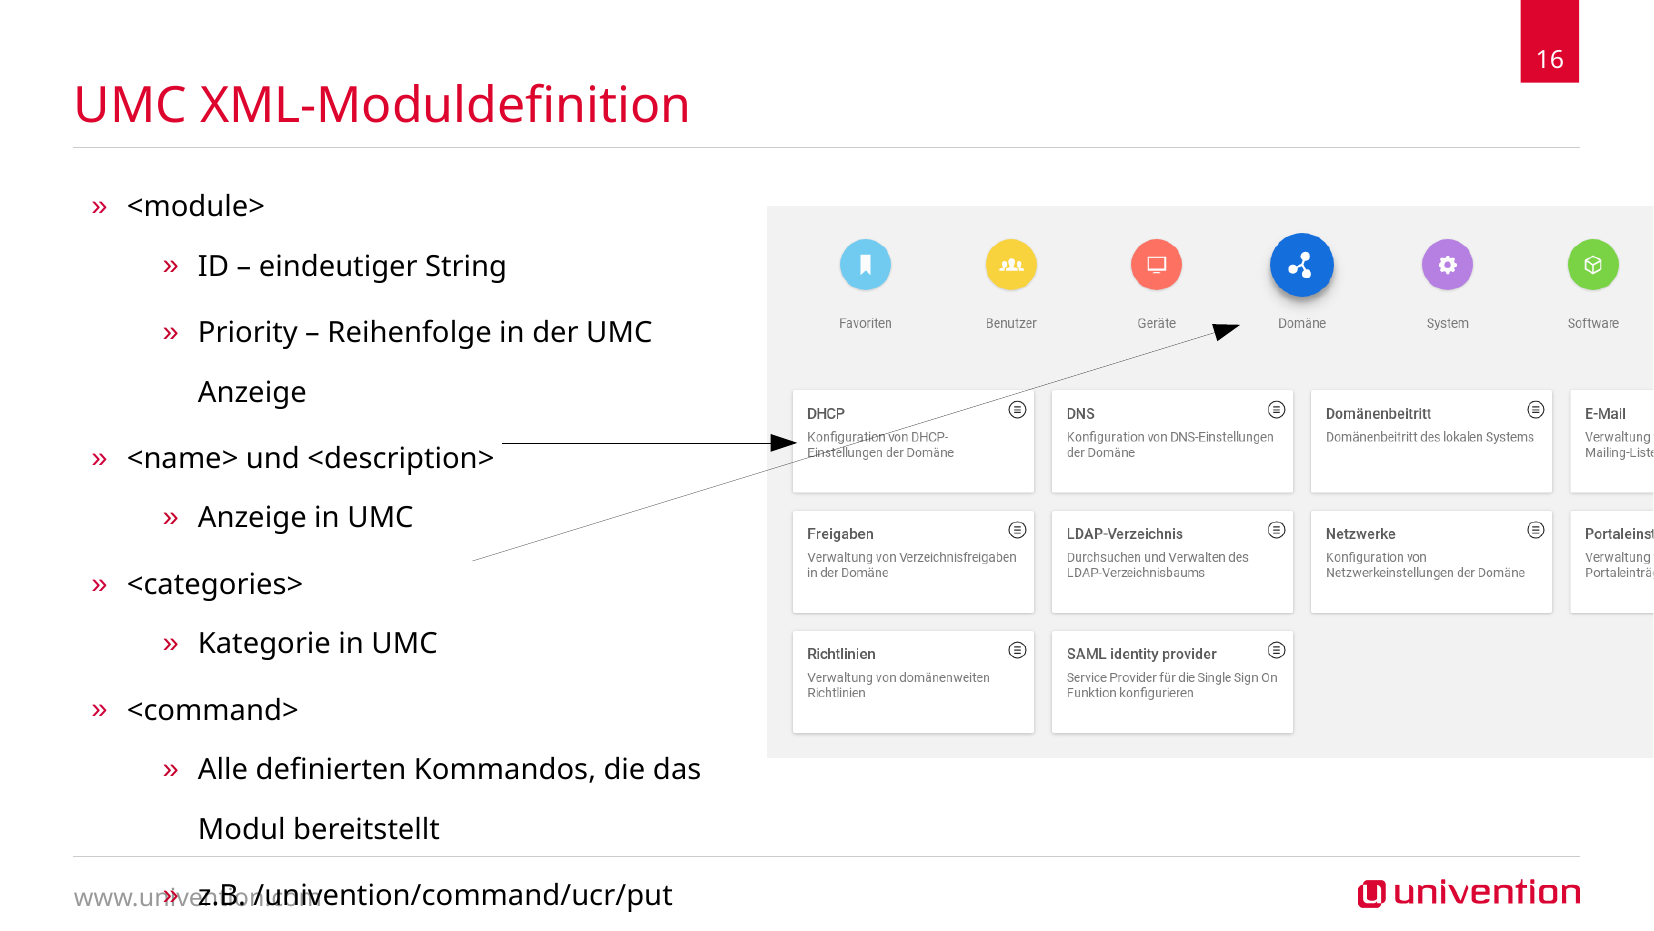

# UMC XML-Moduldefinition
<module>
ID – eindeutiger String
Priority – Reihenfolge in der UMC Anzeige
<name> und <description>
Anzeige in UMC
<categories>
Kategorie in UMC
<command>
Alle definierten Kommandos, die das Modul bereitstellt
z.B. /univention/command/ucr/put